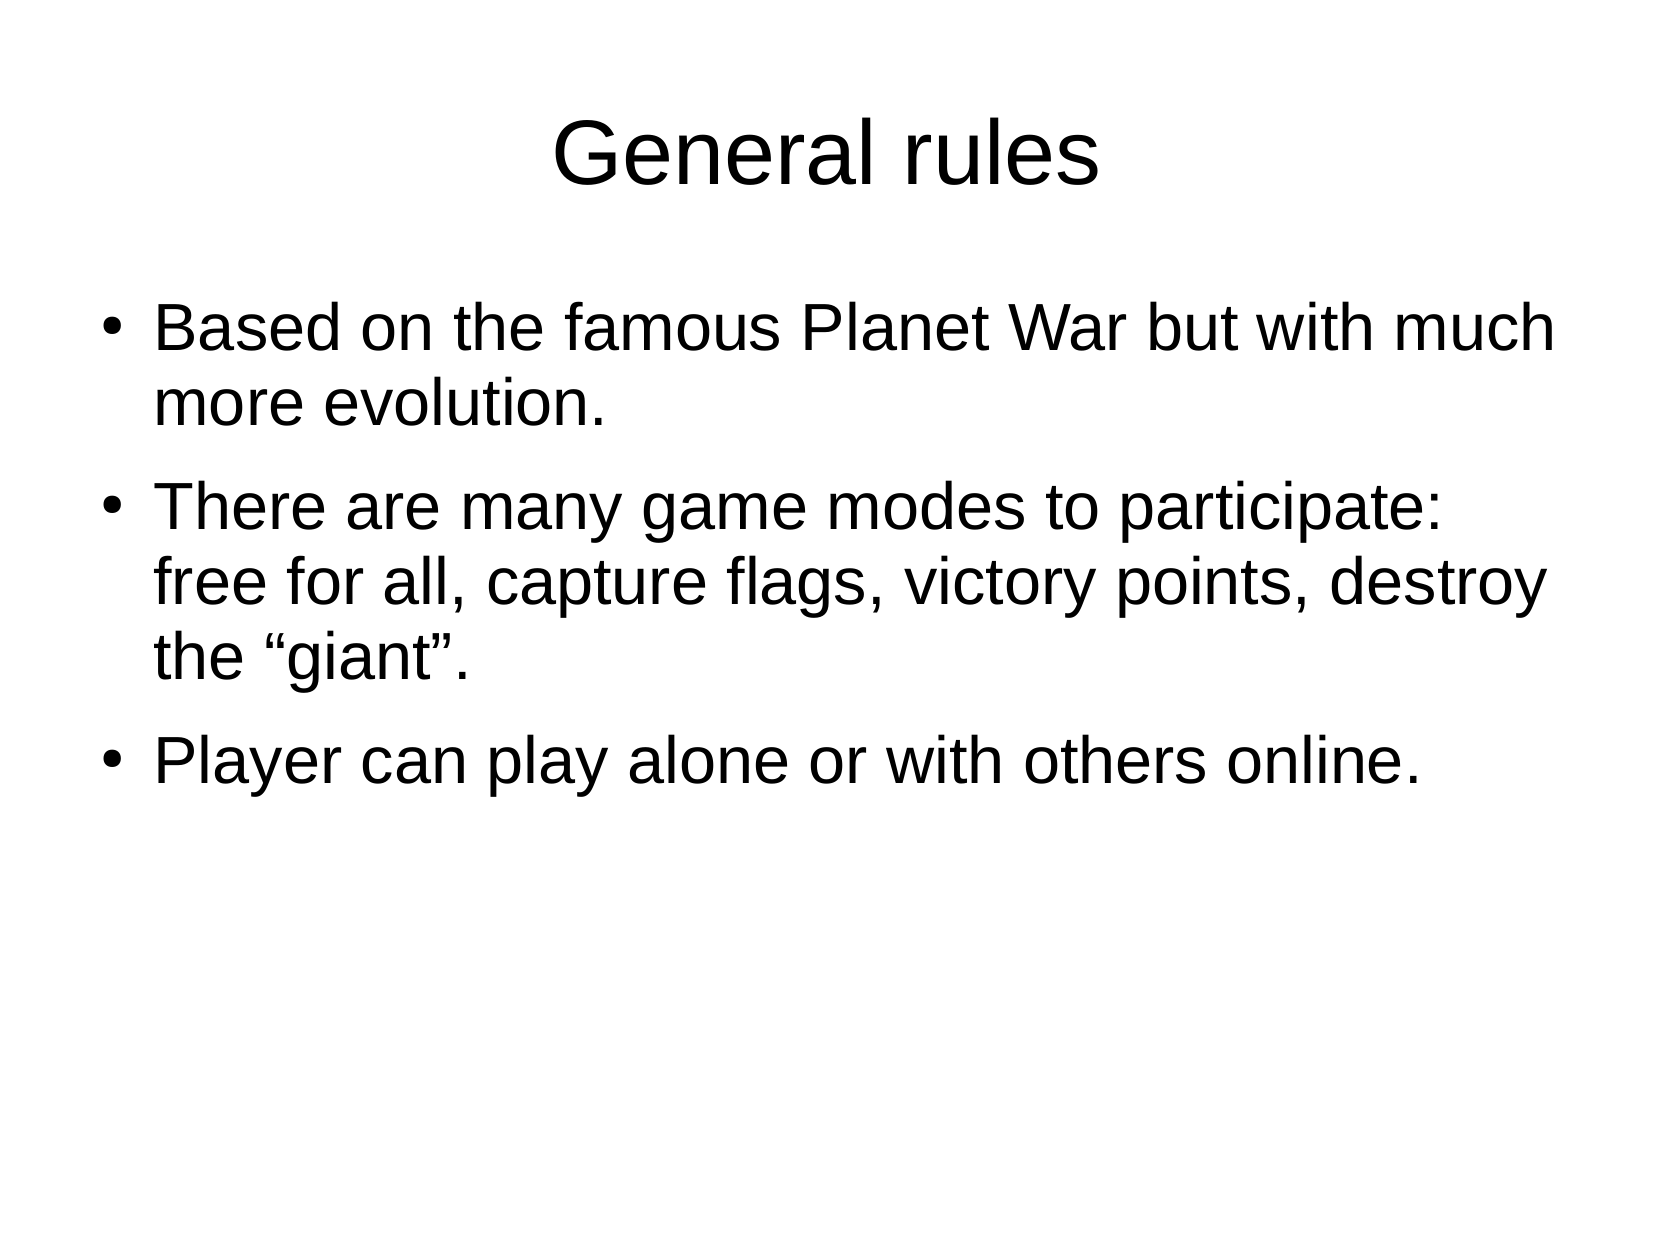

# General rules
Based on the famous Planet War but with much more evolution.
There are many game modes to participate: free for all, capture flags, victory points, destroy the “giant”.
Player can play alone or with others online.